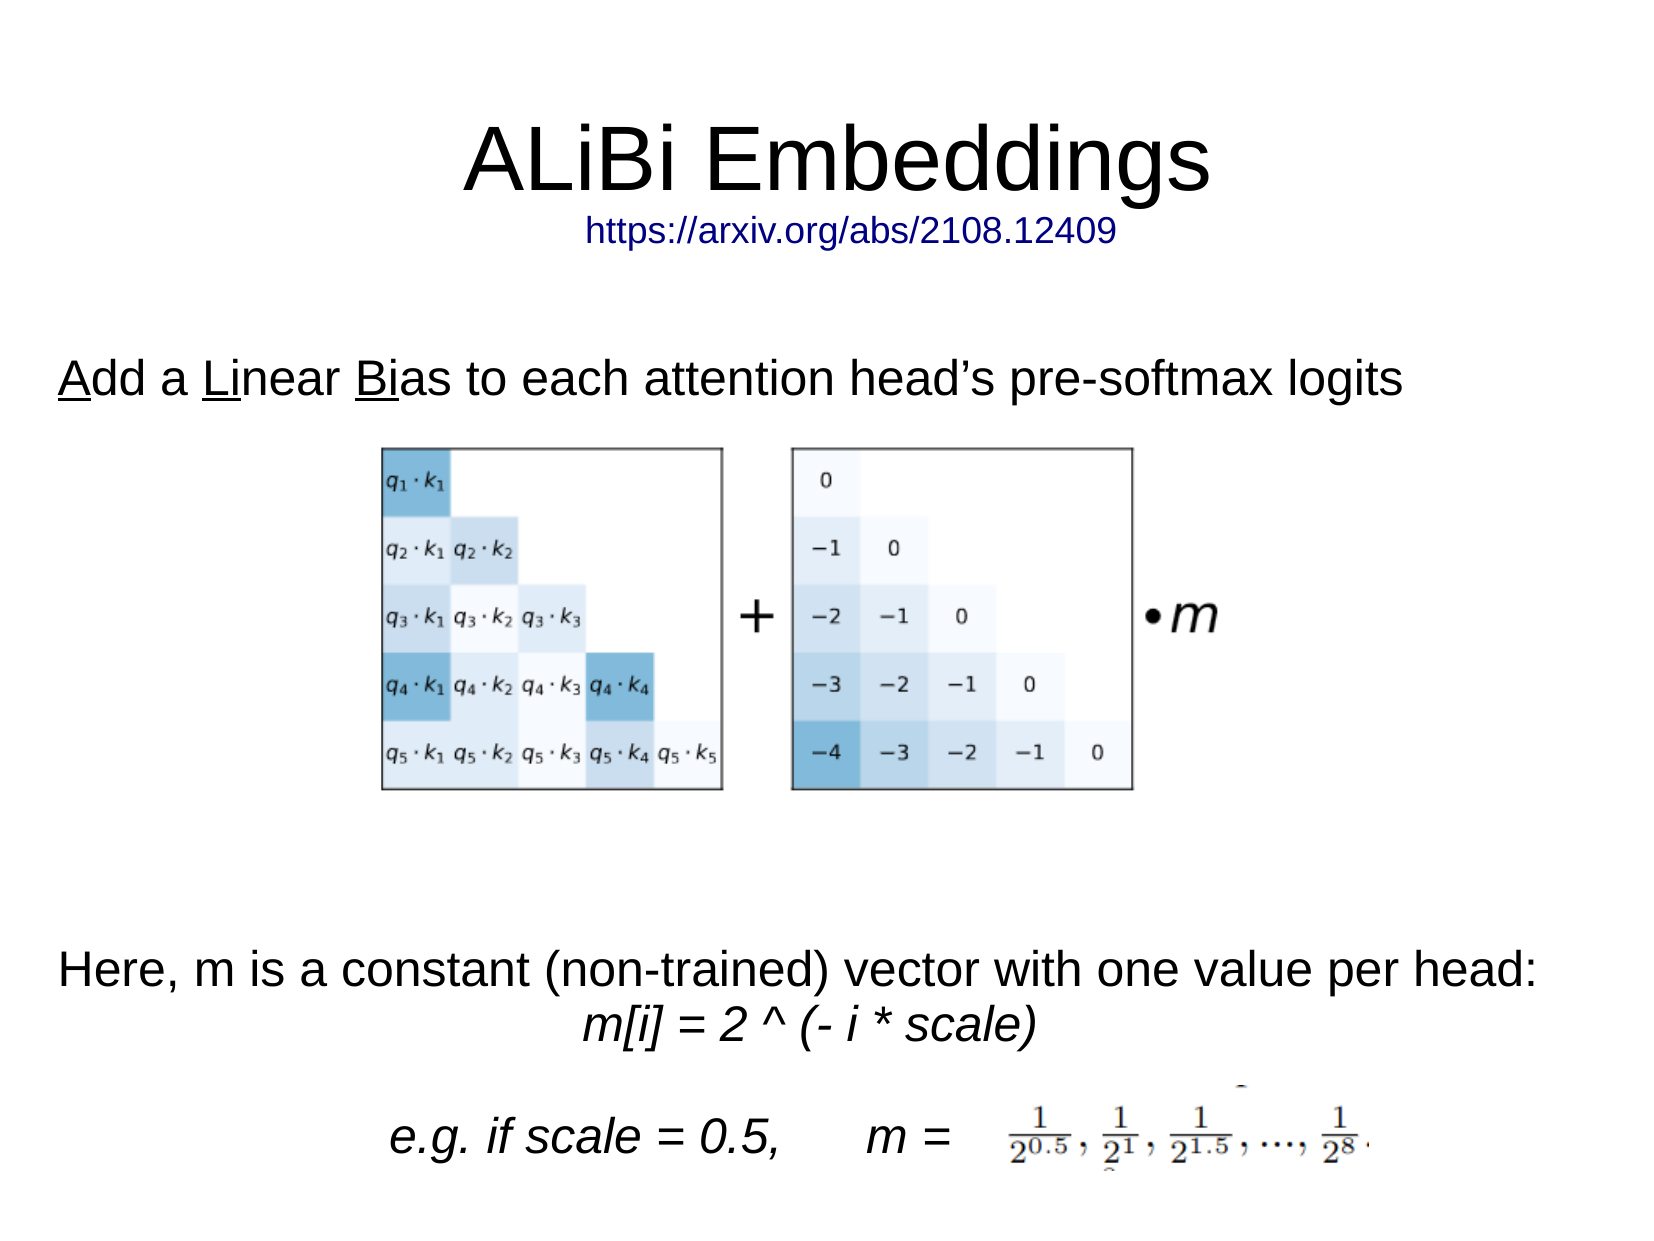

# ALiBi Embeddings
https://arxiv.org/abs/2108.12409
Add a Linear Bias to each attention head’s pre-softmax logits
Here, m is a constant (non-trained) vector with one value per head:
m[i] = 2 ^ (- i * scale)
e.g. if scale = 0.5, m =